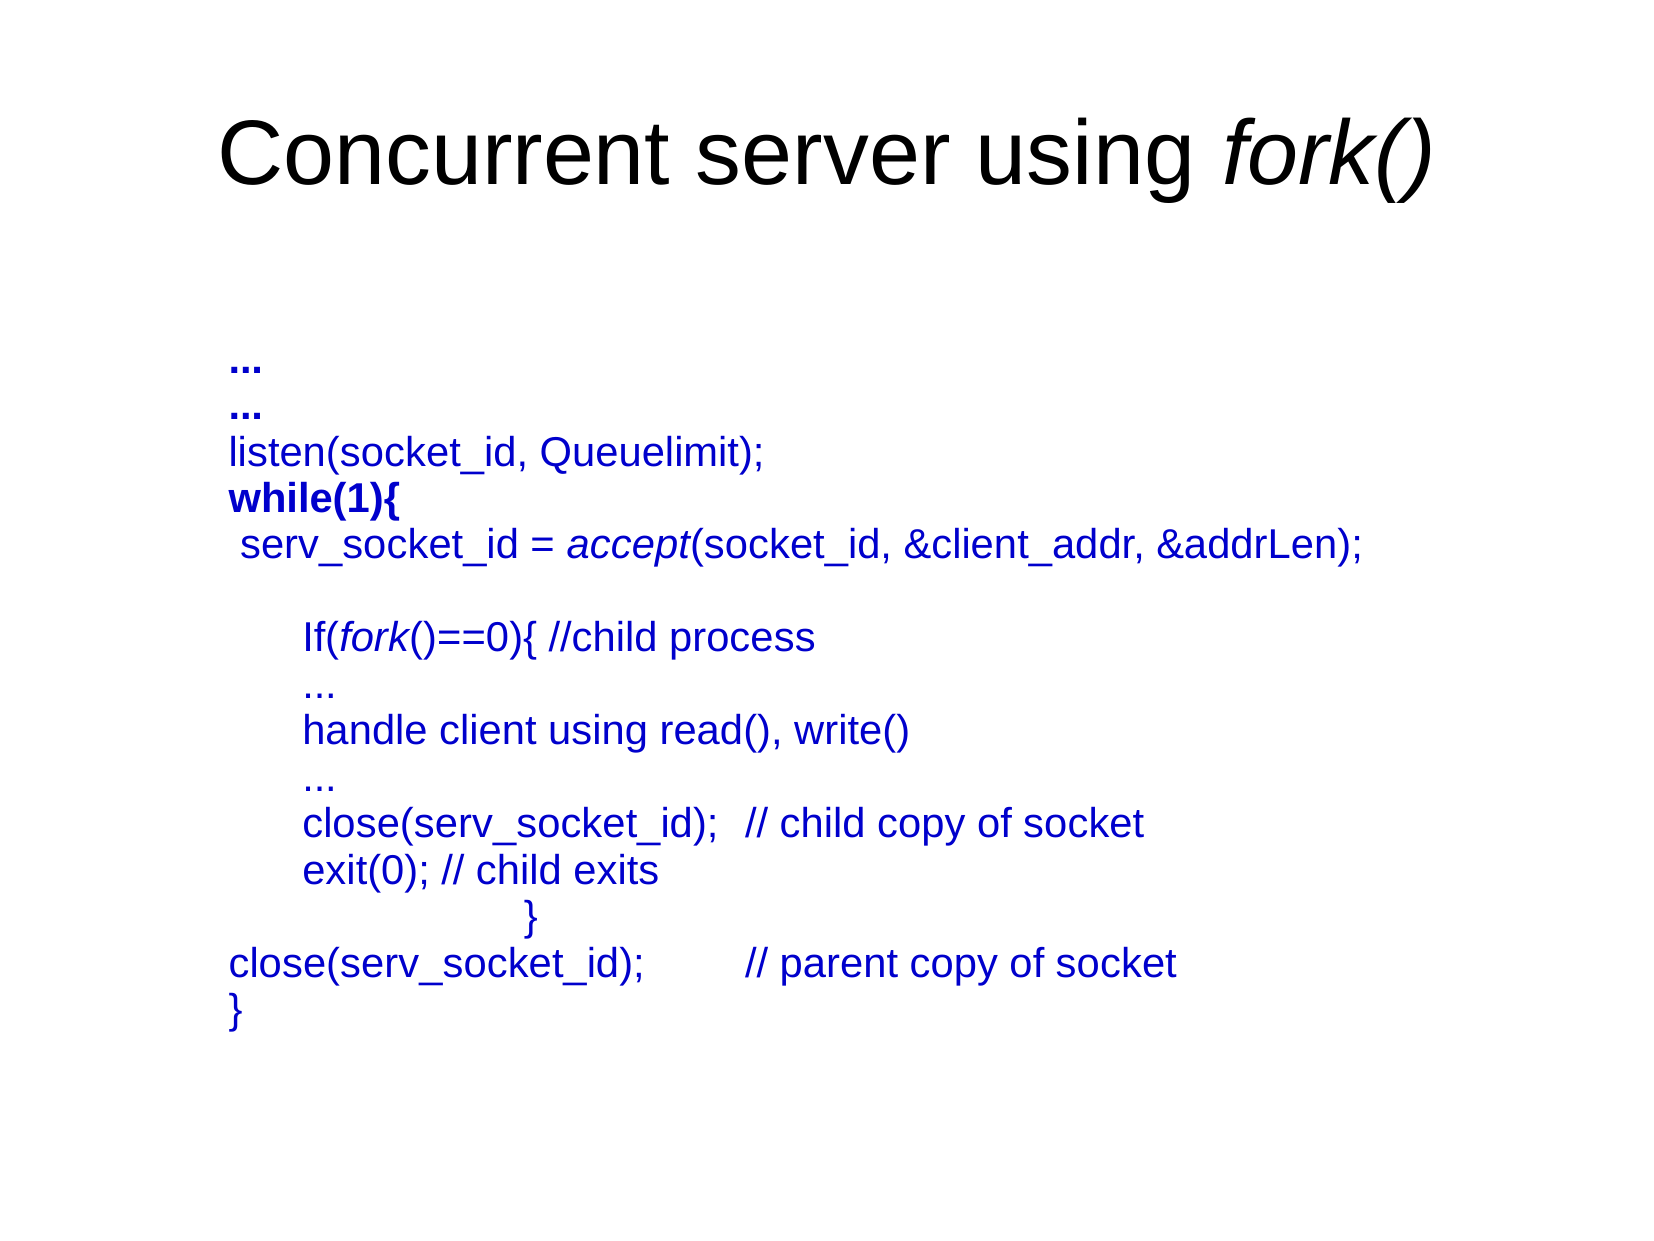

# Concurrent server using fork()
...
...
listen(socket_id, Queuelimit);
while(1){
 serv_socket_id = accept(socket_id, &client_addr, &addrLen);
	If(fork()==0){ //child process
	...
	handle client using read(), write()
	...
	close(serv_socket_id);	// child copy of socket
	exit(0); // child exits
				}
close(serv_socket_id);		// parent copy of socket
}